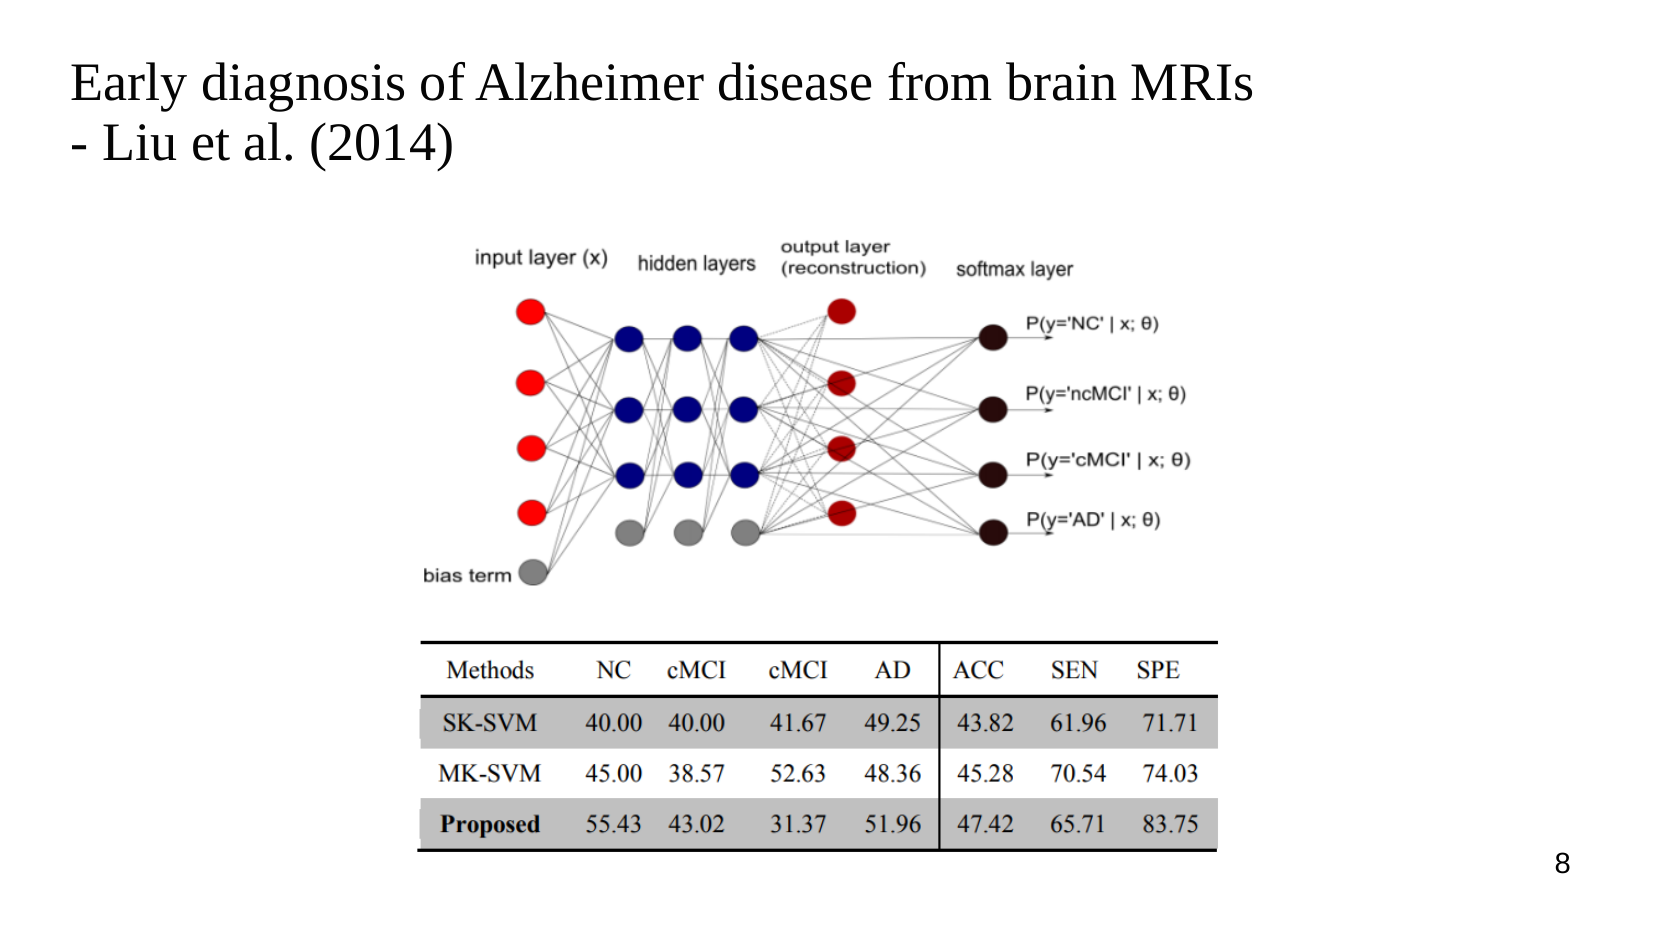

# Early diagnosis of Alzheimer disease from brain MRIs - Liu et al. (2014)
8